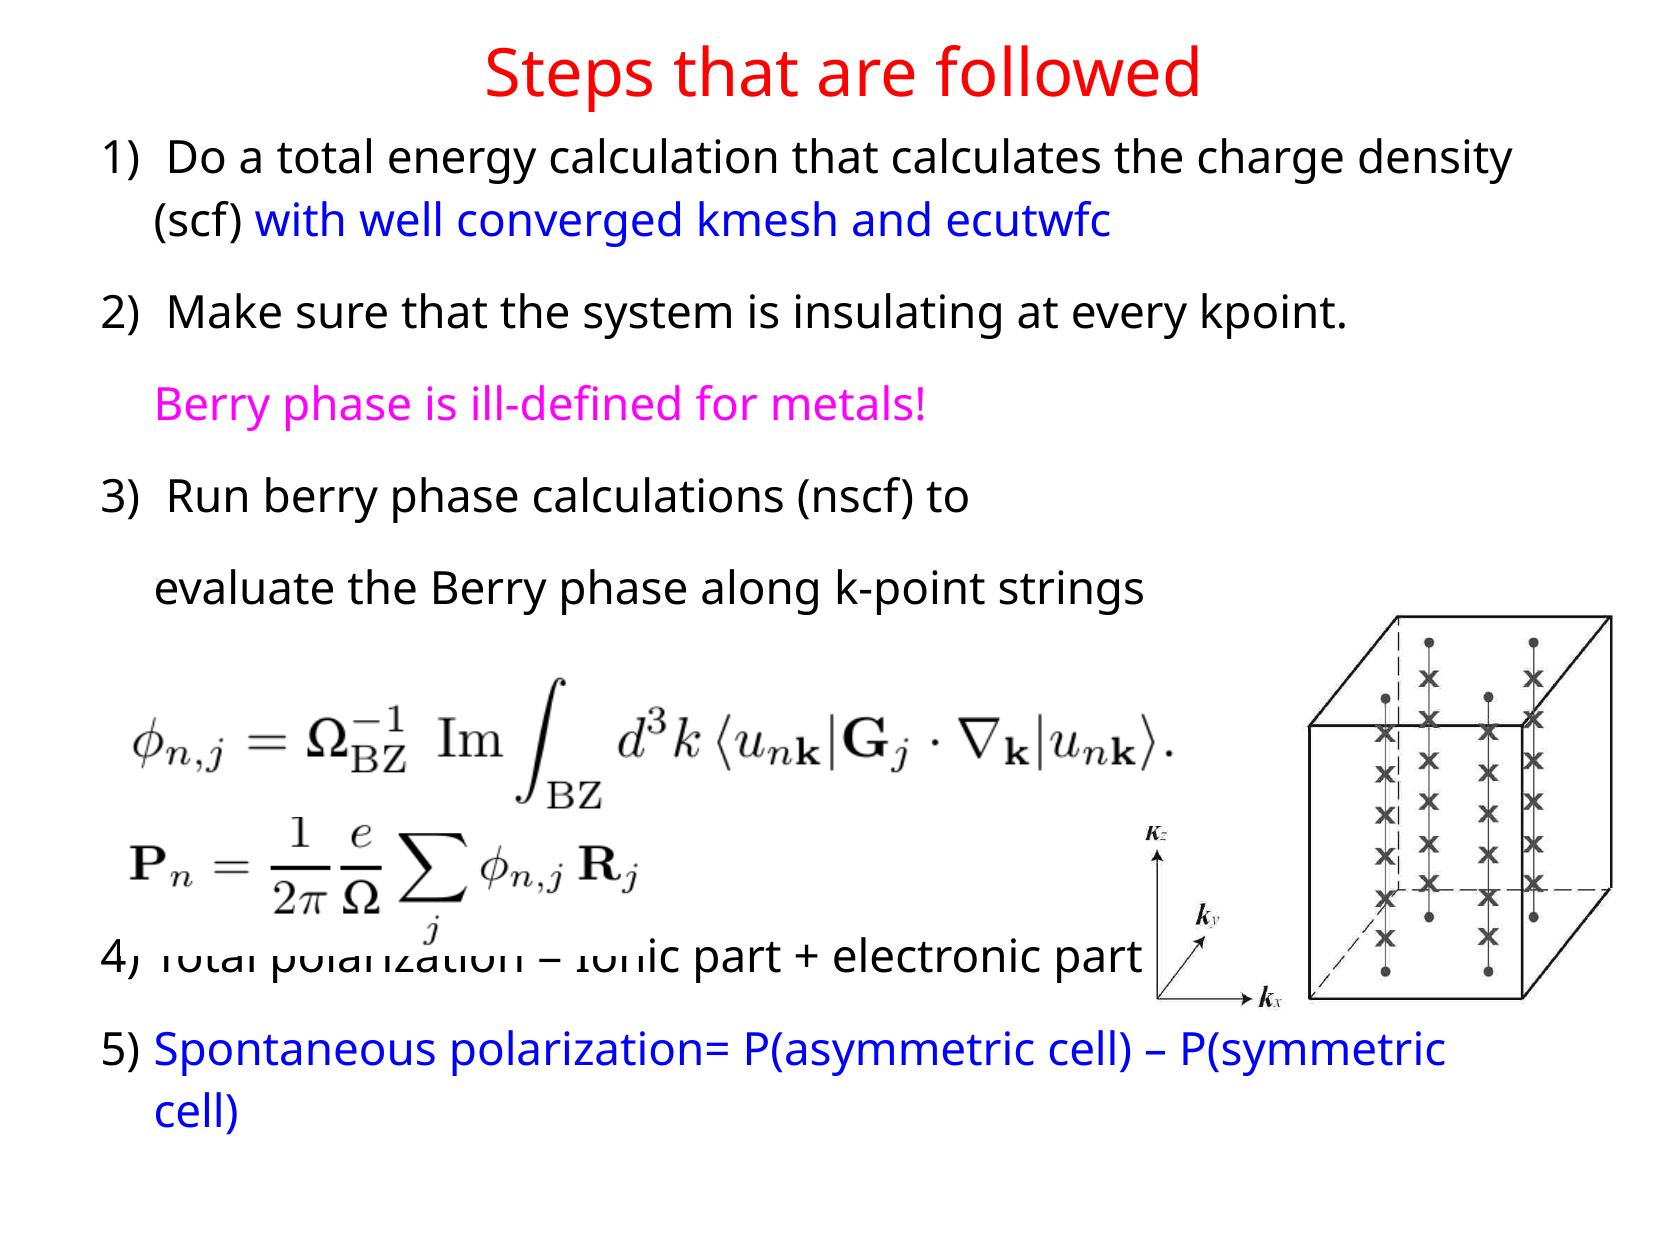

# Steps that are followed
 Do a total energy calculation that calculates the charge density (scf) with well converged kmesh and ecutwfc
 Make sure that the system is insulating at every kpoint.
Berry phase is ill-defined for metals!
 Run berry phase calculations (nscf) to
evaluate the Berry phase along k-point strings
Total polarization = Ionic part + electronic part
Spontaneous polarization= P(asymmetric cell) – P(symmetric cell)